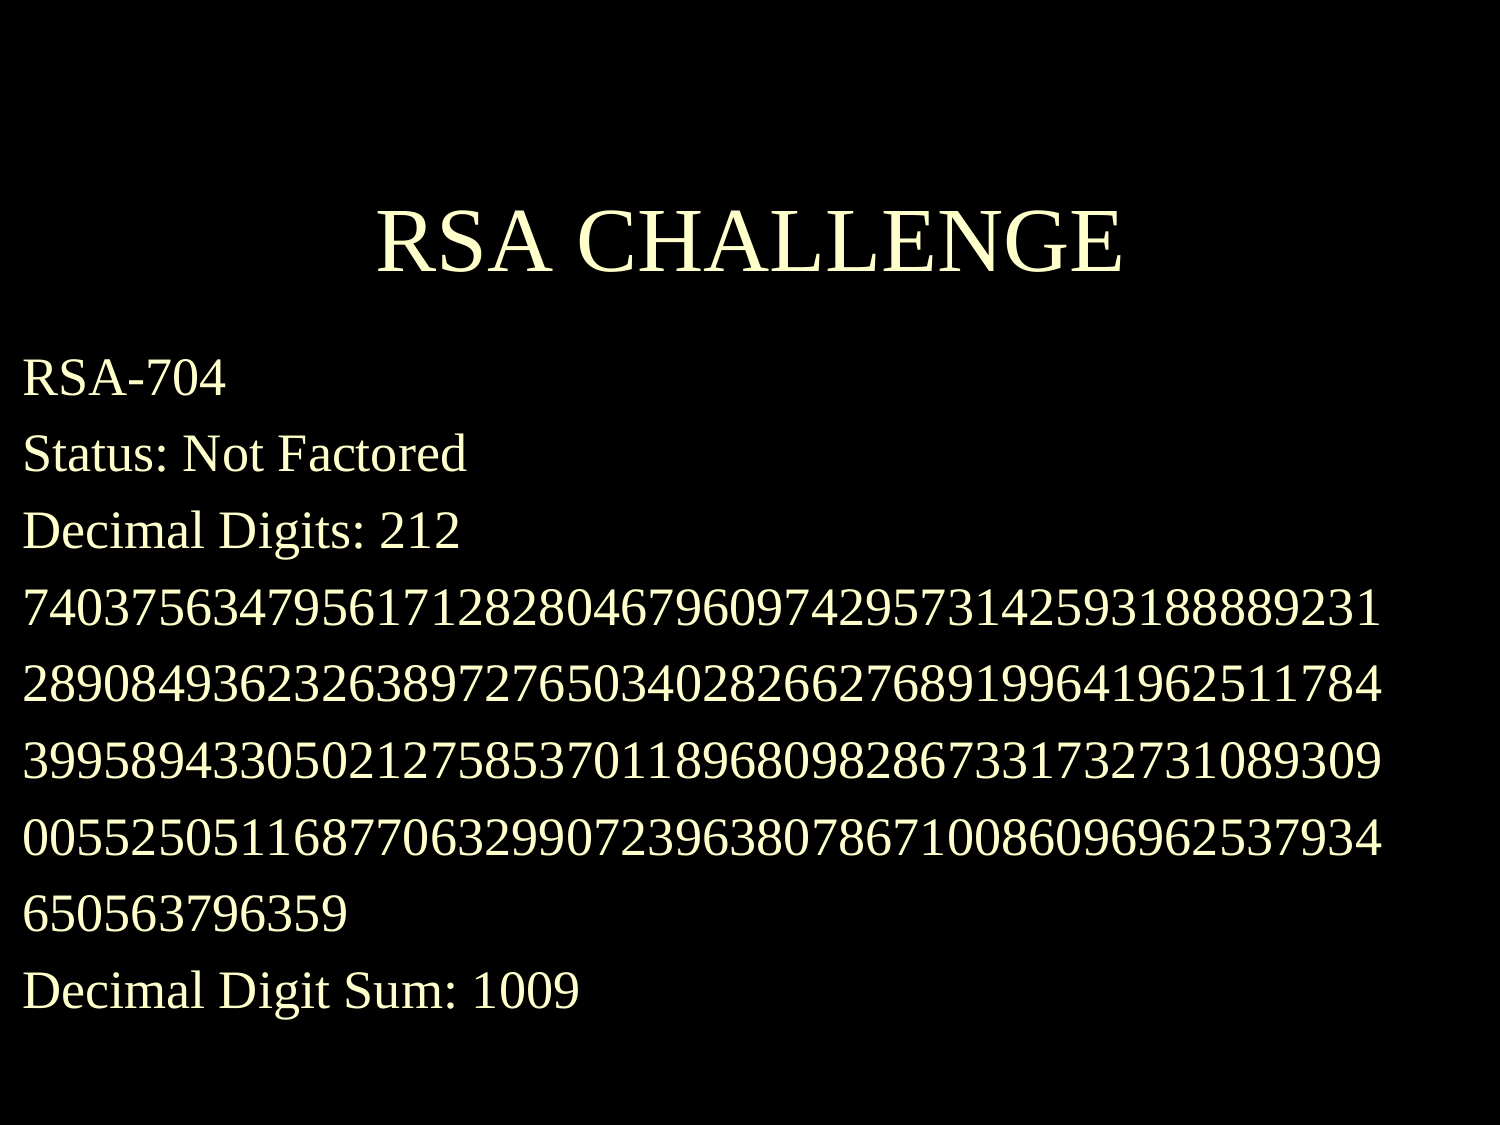

# RSA CHALLENGE
RSA-704
Status: Not Factored
Decimal Digits: 212
74037563479561712828046796097429573142593188889231
28908493623263897276503402826627689199641962511784
39958943305021275853701189680982867331732731089309
00552505116877063299072396380786710086096962537934
650563796359
Decimal Digit Sum: 1009